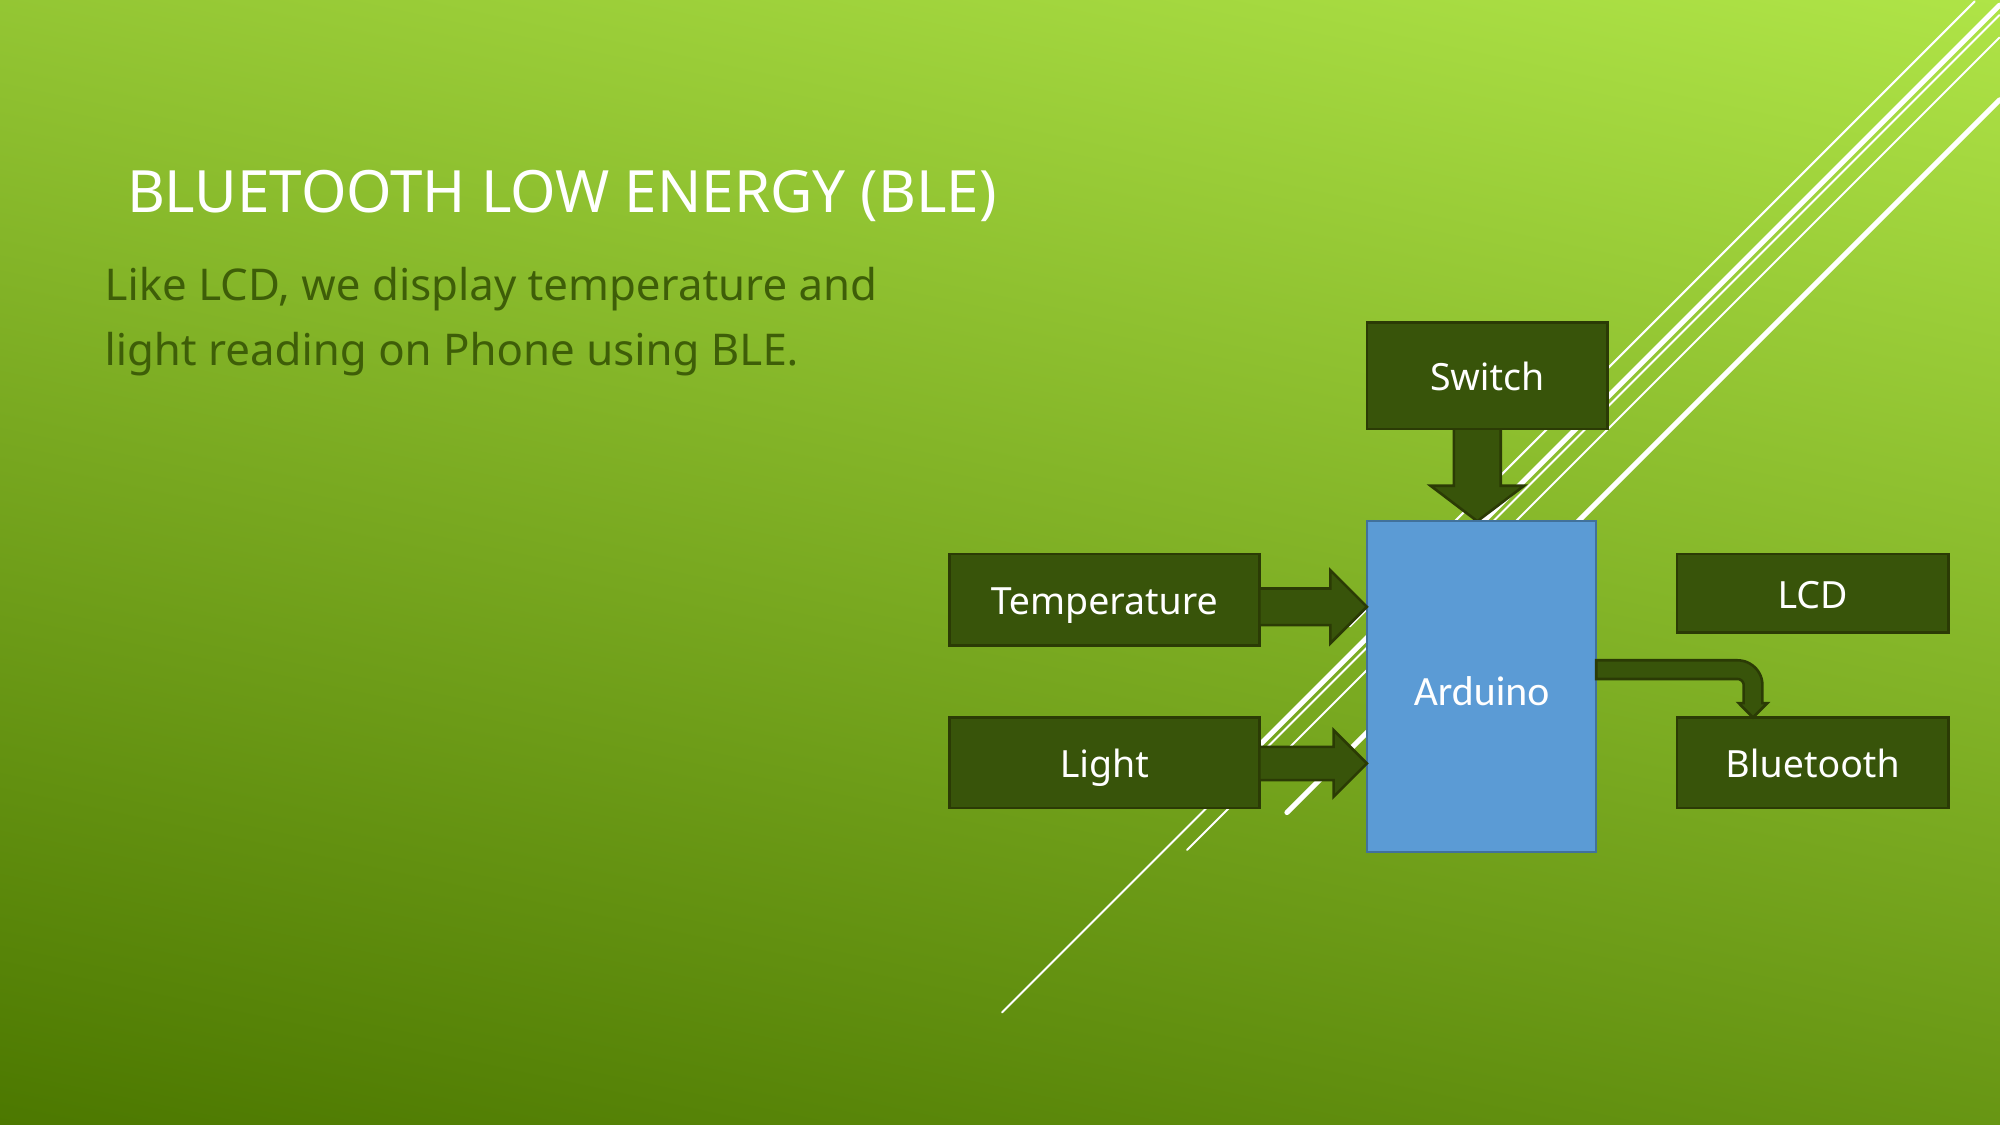

# Bluetooth Low Energy (BLE)
Like LCD, we display temperature and
light reading on Phone using BLE.
Switch
Arduino
Light
Temperature
LCD
Bluetooth